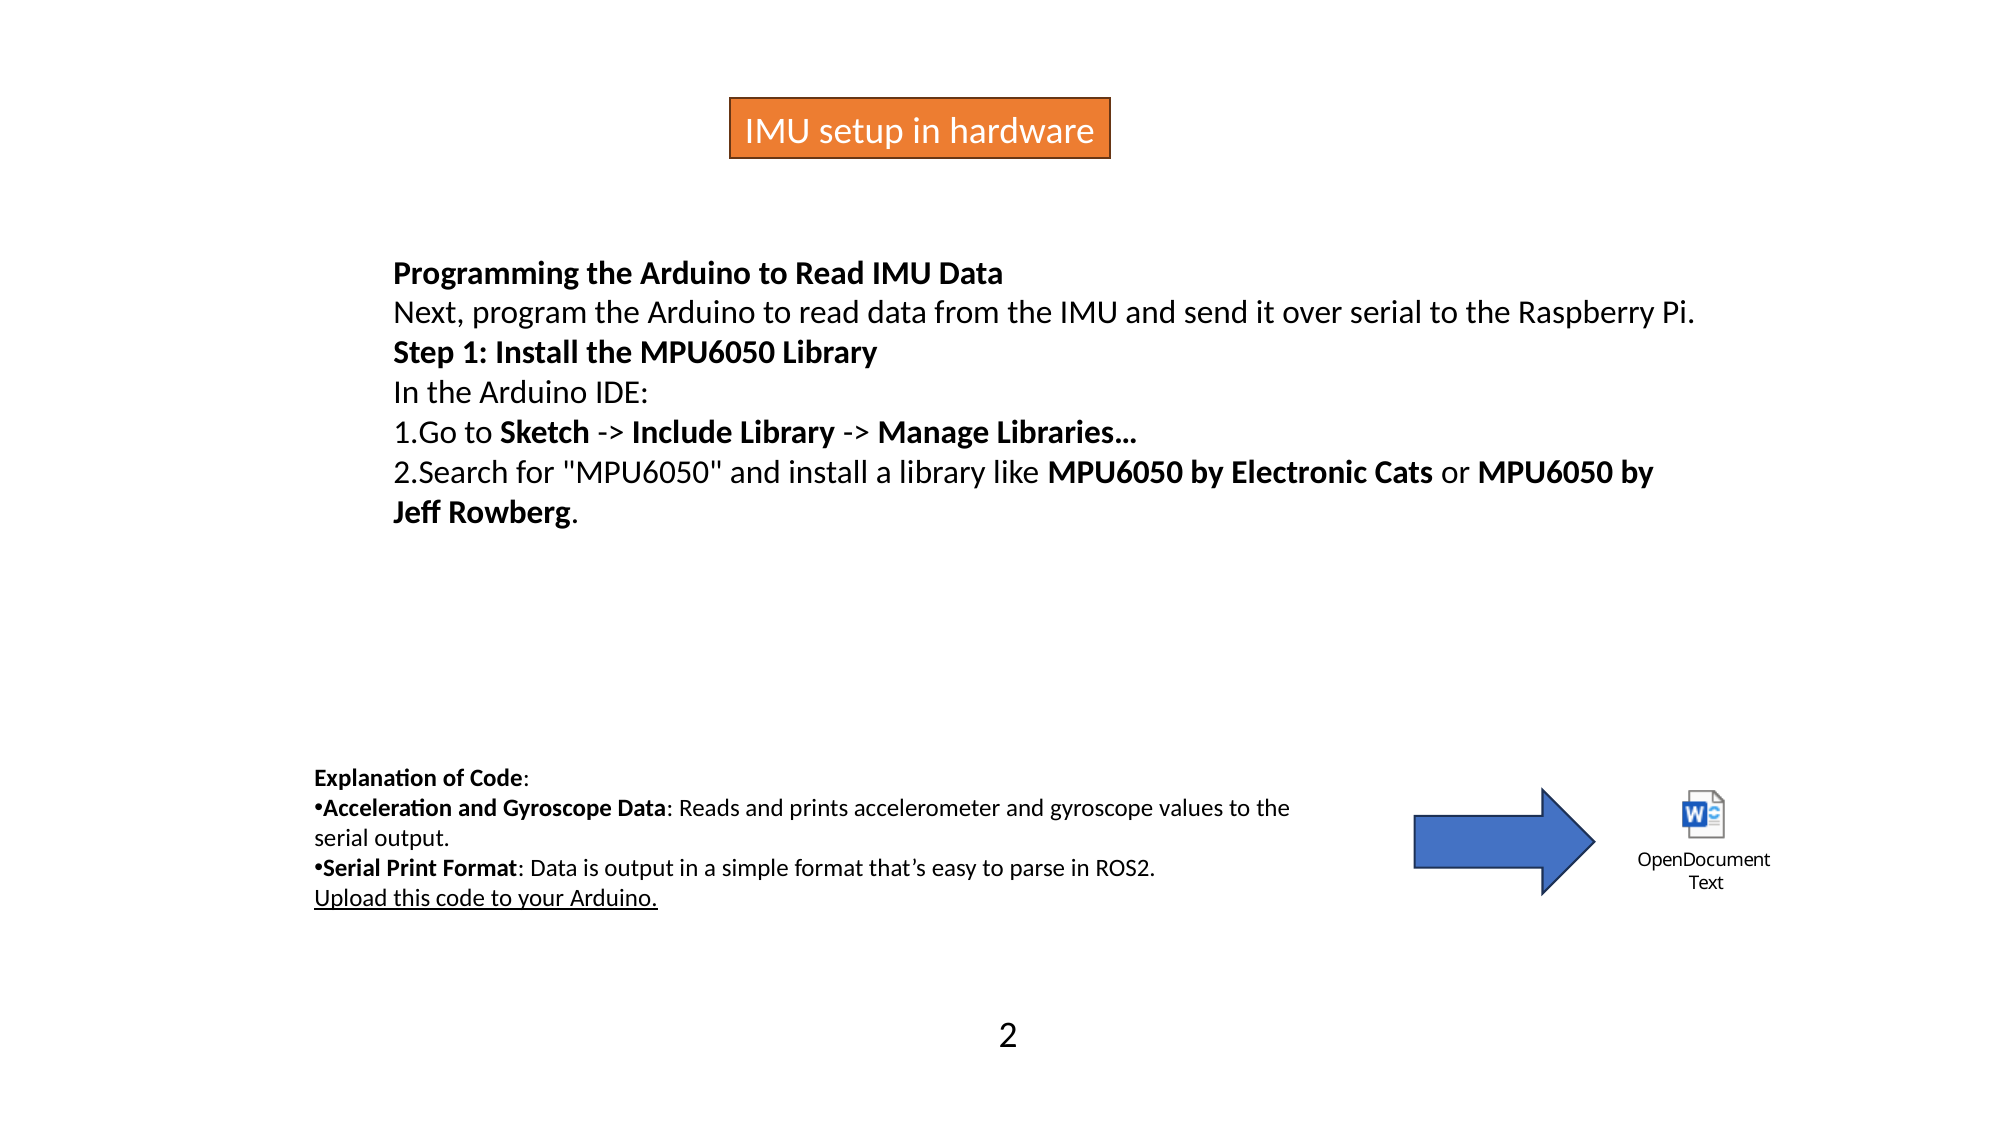

IMU setup in hardware
Programming the Arduino to Read IMU Data
Next, program the Arduino to read data from the IMU and send it over serial to the Raspberry Pi.
Step 1: Install the MPU6050 Library
In the Arduino IDE:
Go to Sketch -> Include Library -> Manage Libraries…
Search for "MPU6050" and install a library like MPU6050 by Electronic Cats or MPU6050 by Jeff Rowberg.
Explanation of Code:
Acceleration and Gyroscope Data: Reads and prints accelerometer and gyroscope values to the serial output.
Serial Print Format: Data is output in a simple format that’s easy to parse in ROS2.
Upload this code to your Arduino.
2